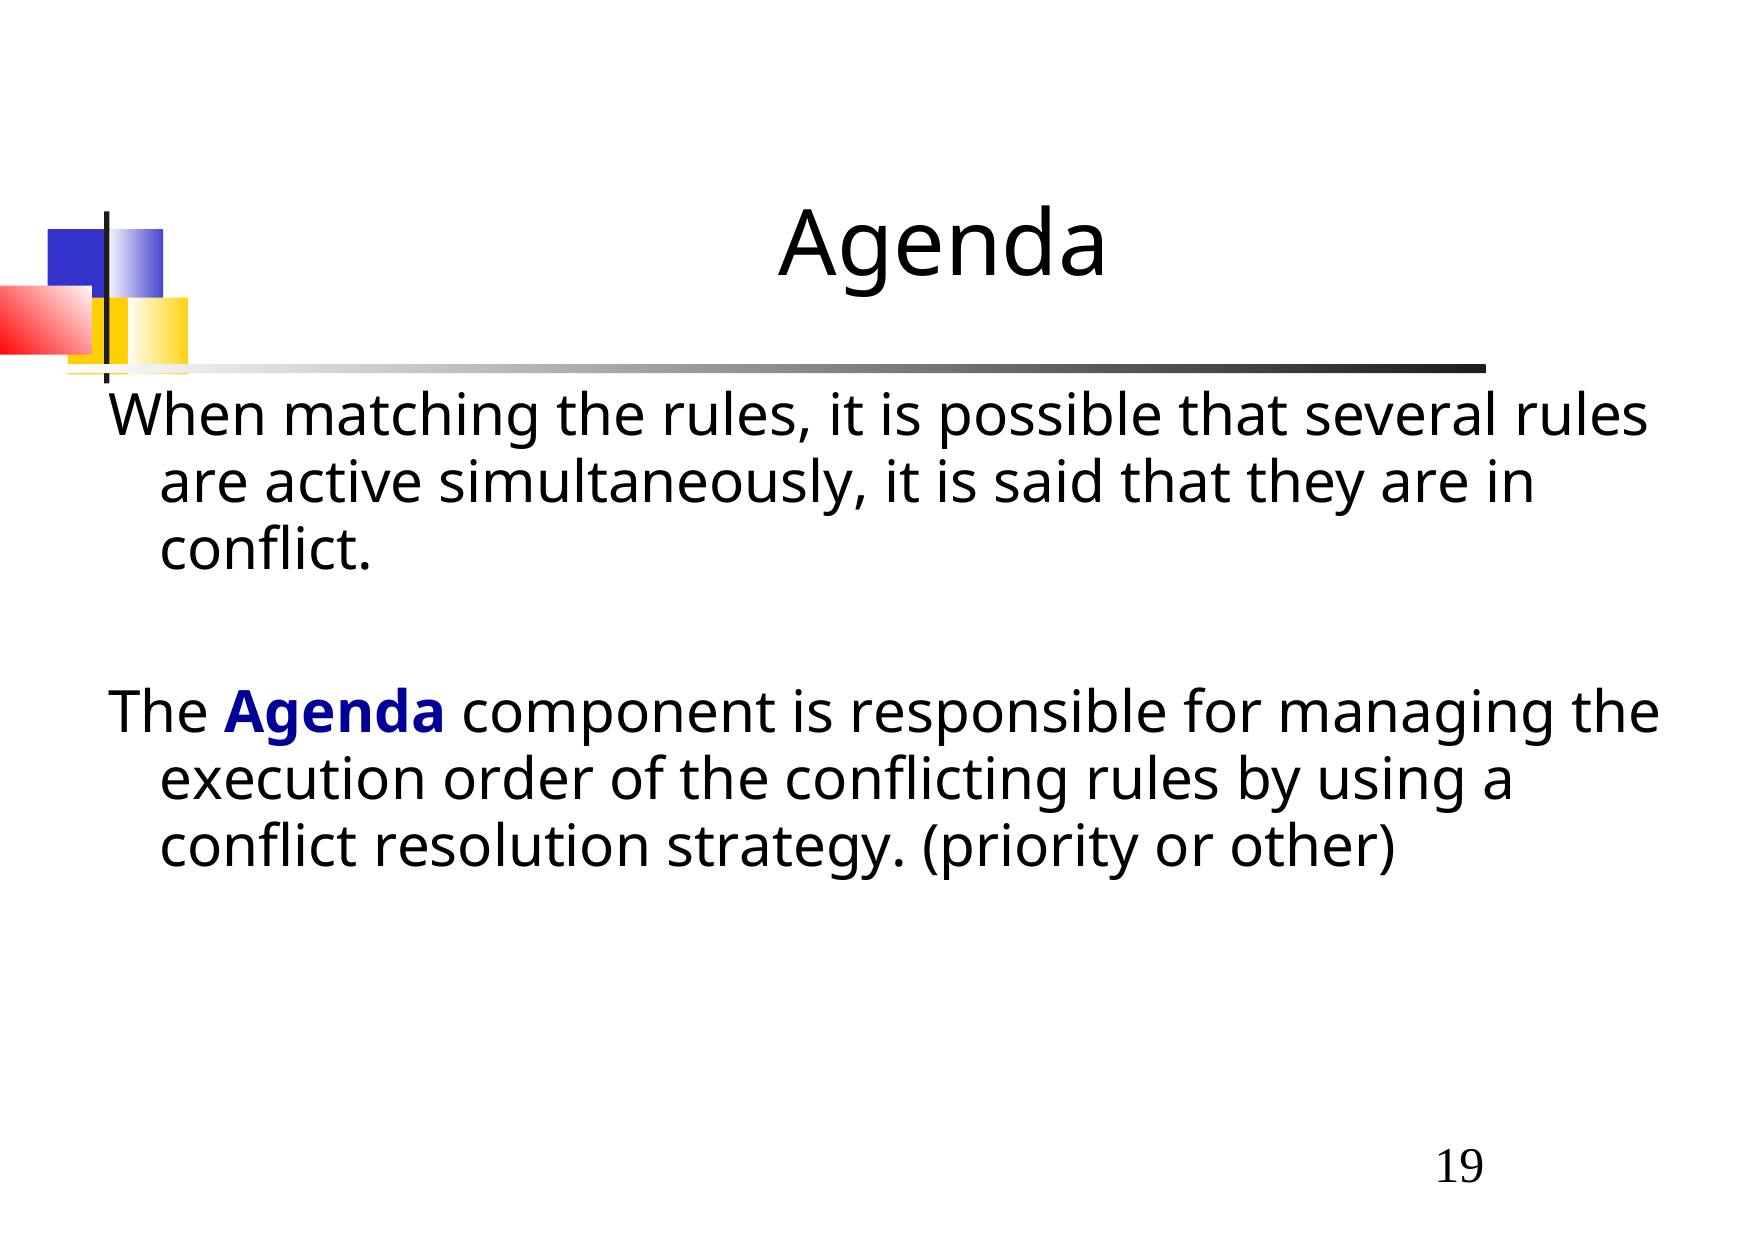

# Agenda
When matching the rules, it is possible that several rules are active simultaneously, it is said that they are in conflict.
The Agenda component is responsible for managing the execution order of the conflicting rules by using a conflict resolution strategy. (priority or other)